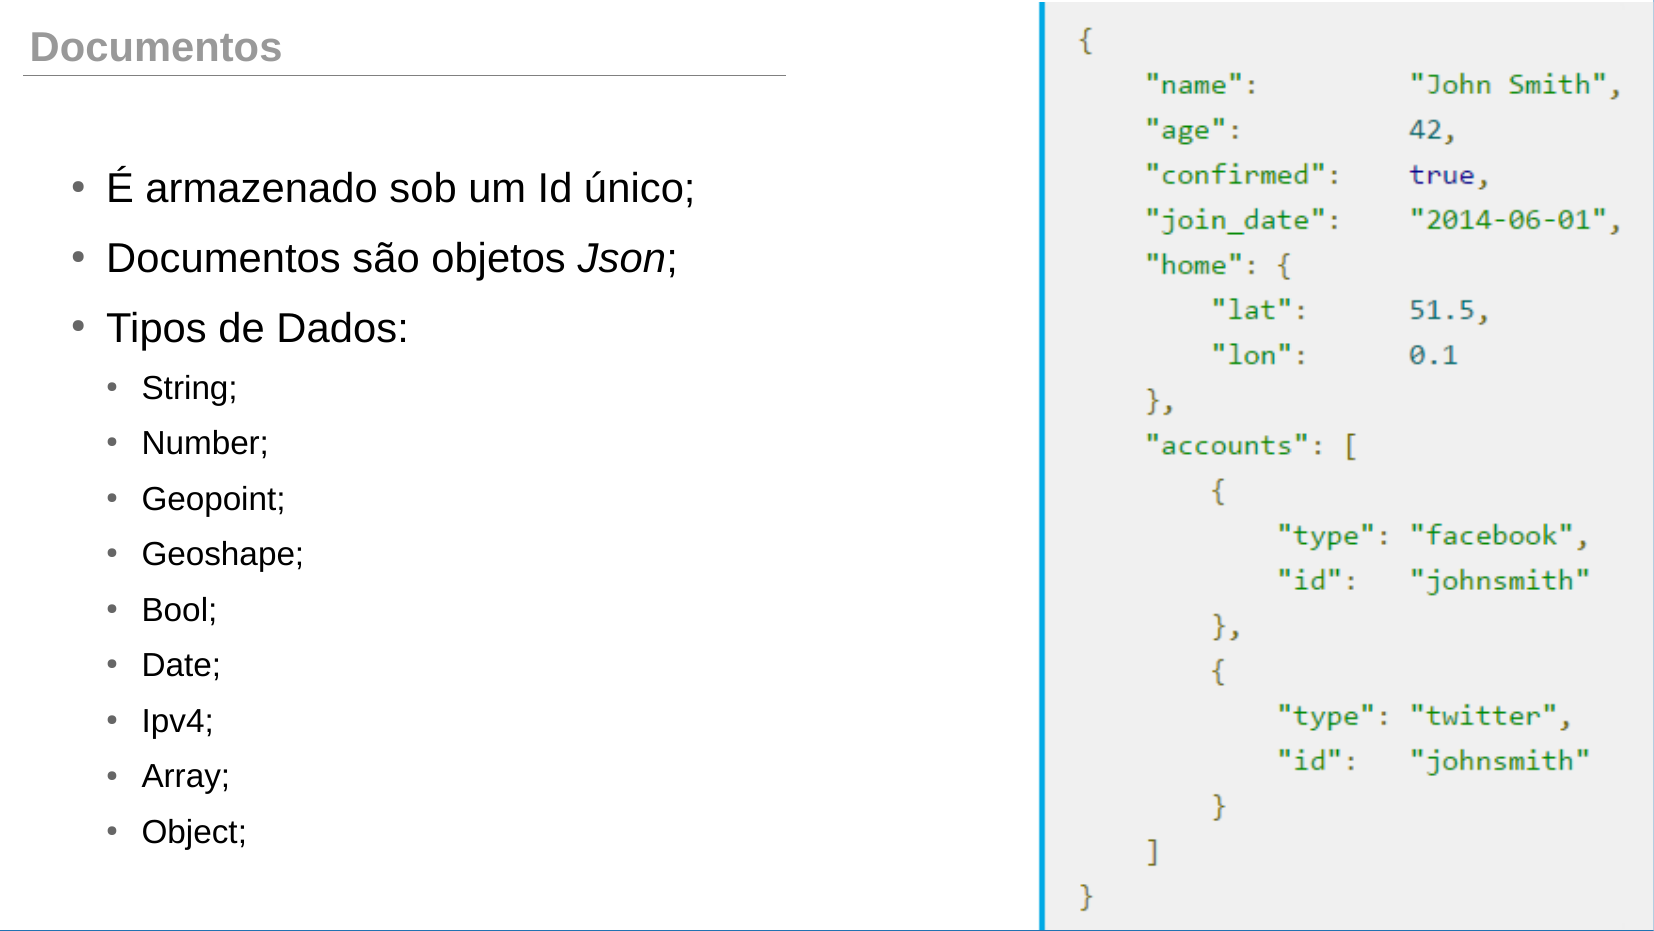

# Documentos
É armazenado sob um Id único;
Documentos são objetos Json;
Tipos de Dados:
String;
Number;
Geopoint;
Geoshape;
Bool;
Date;
Ipv4;
Array;
Object;